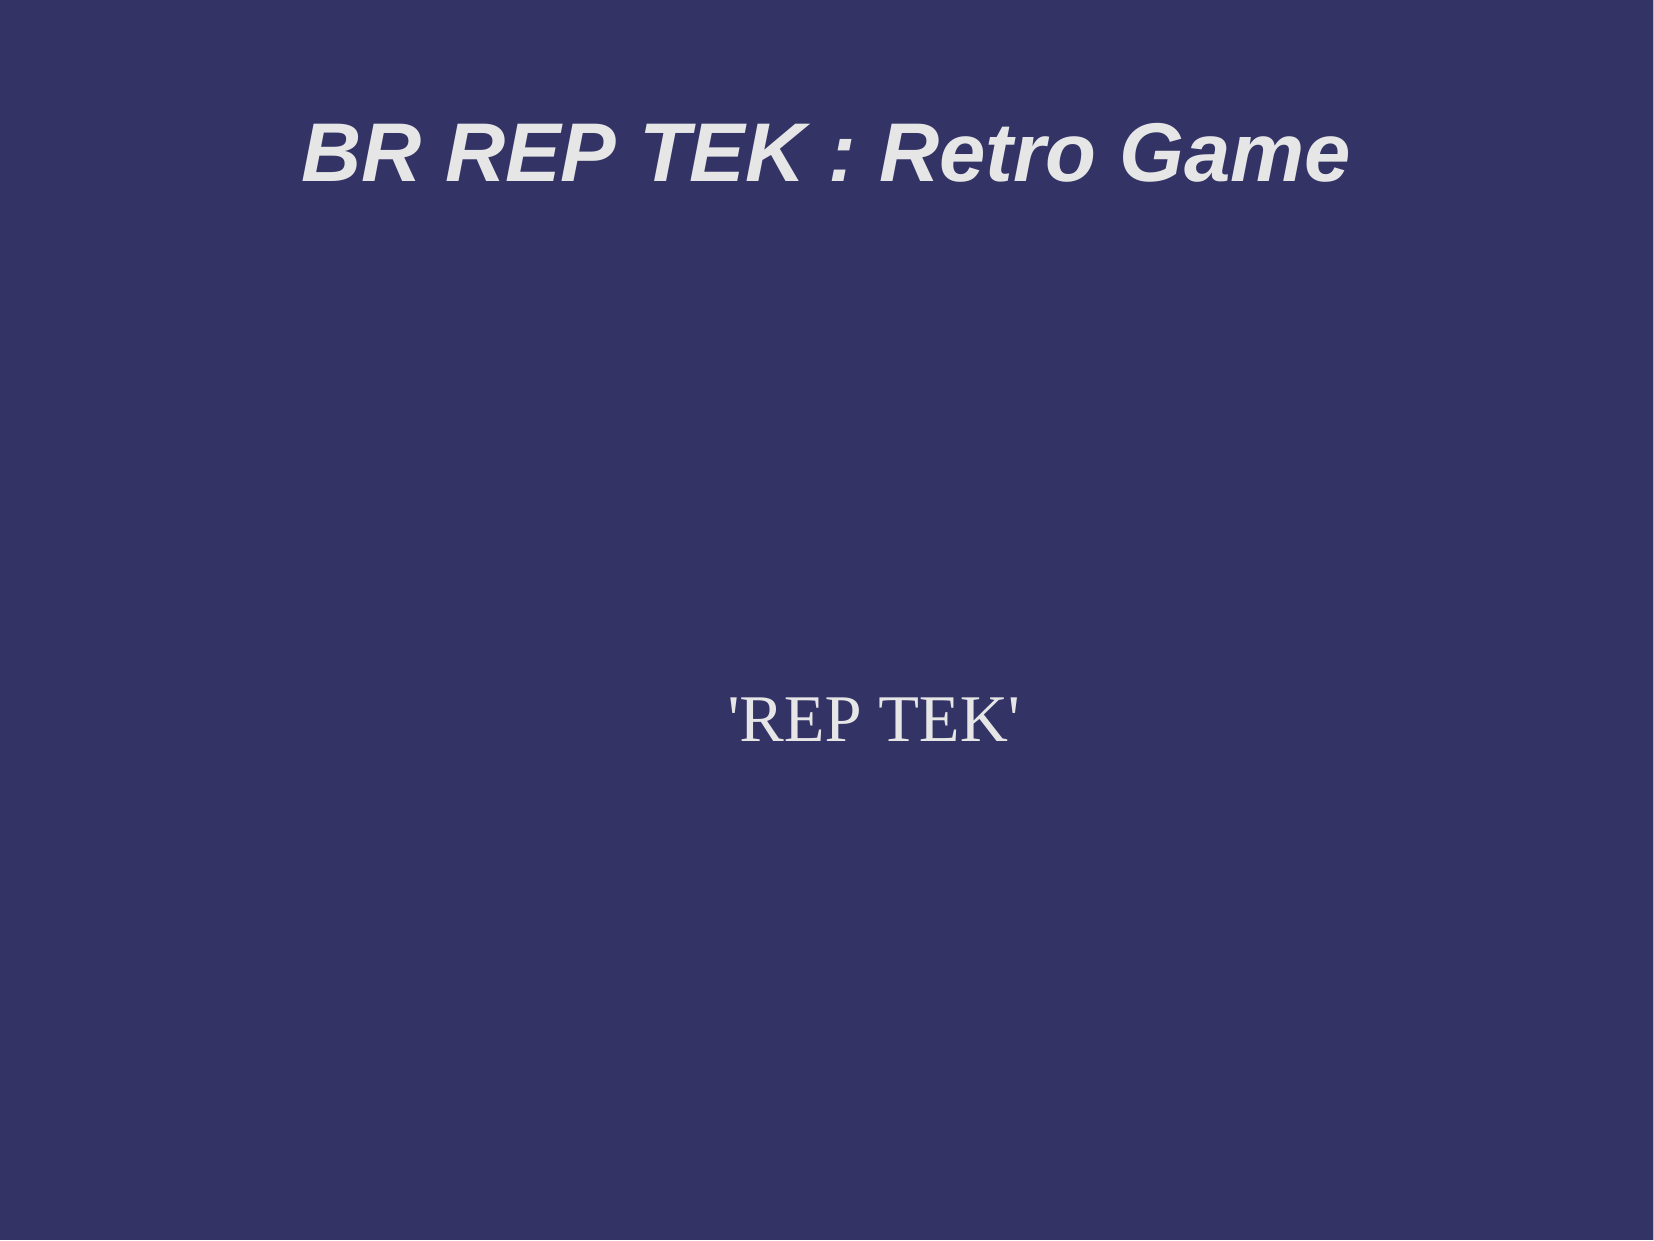

# BR REP TEK : Retro Game
'REP TEK'